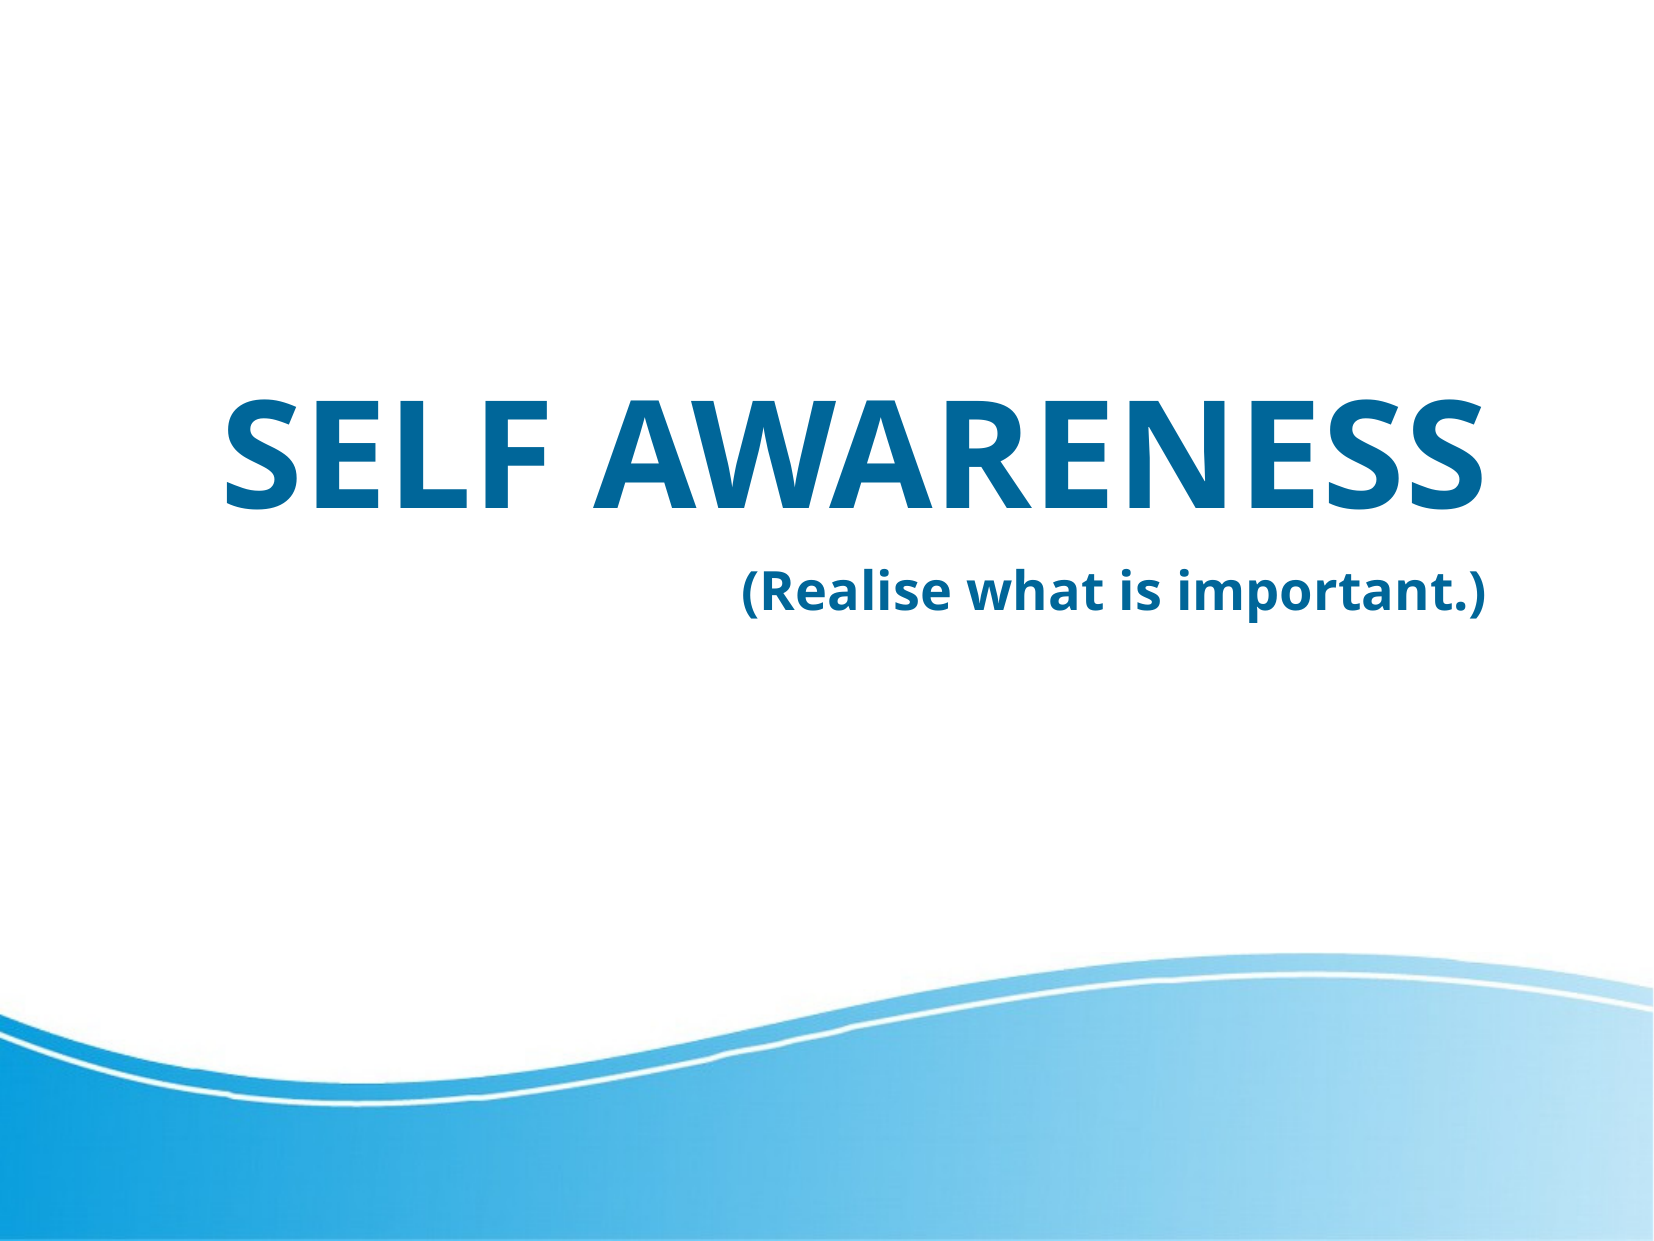

# SELF AWARENESS (Realise what is important.)